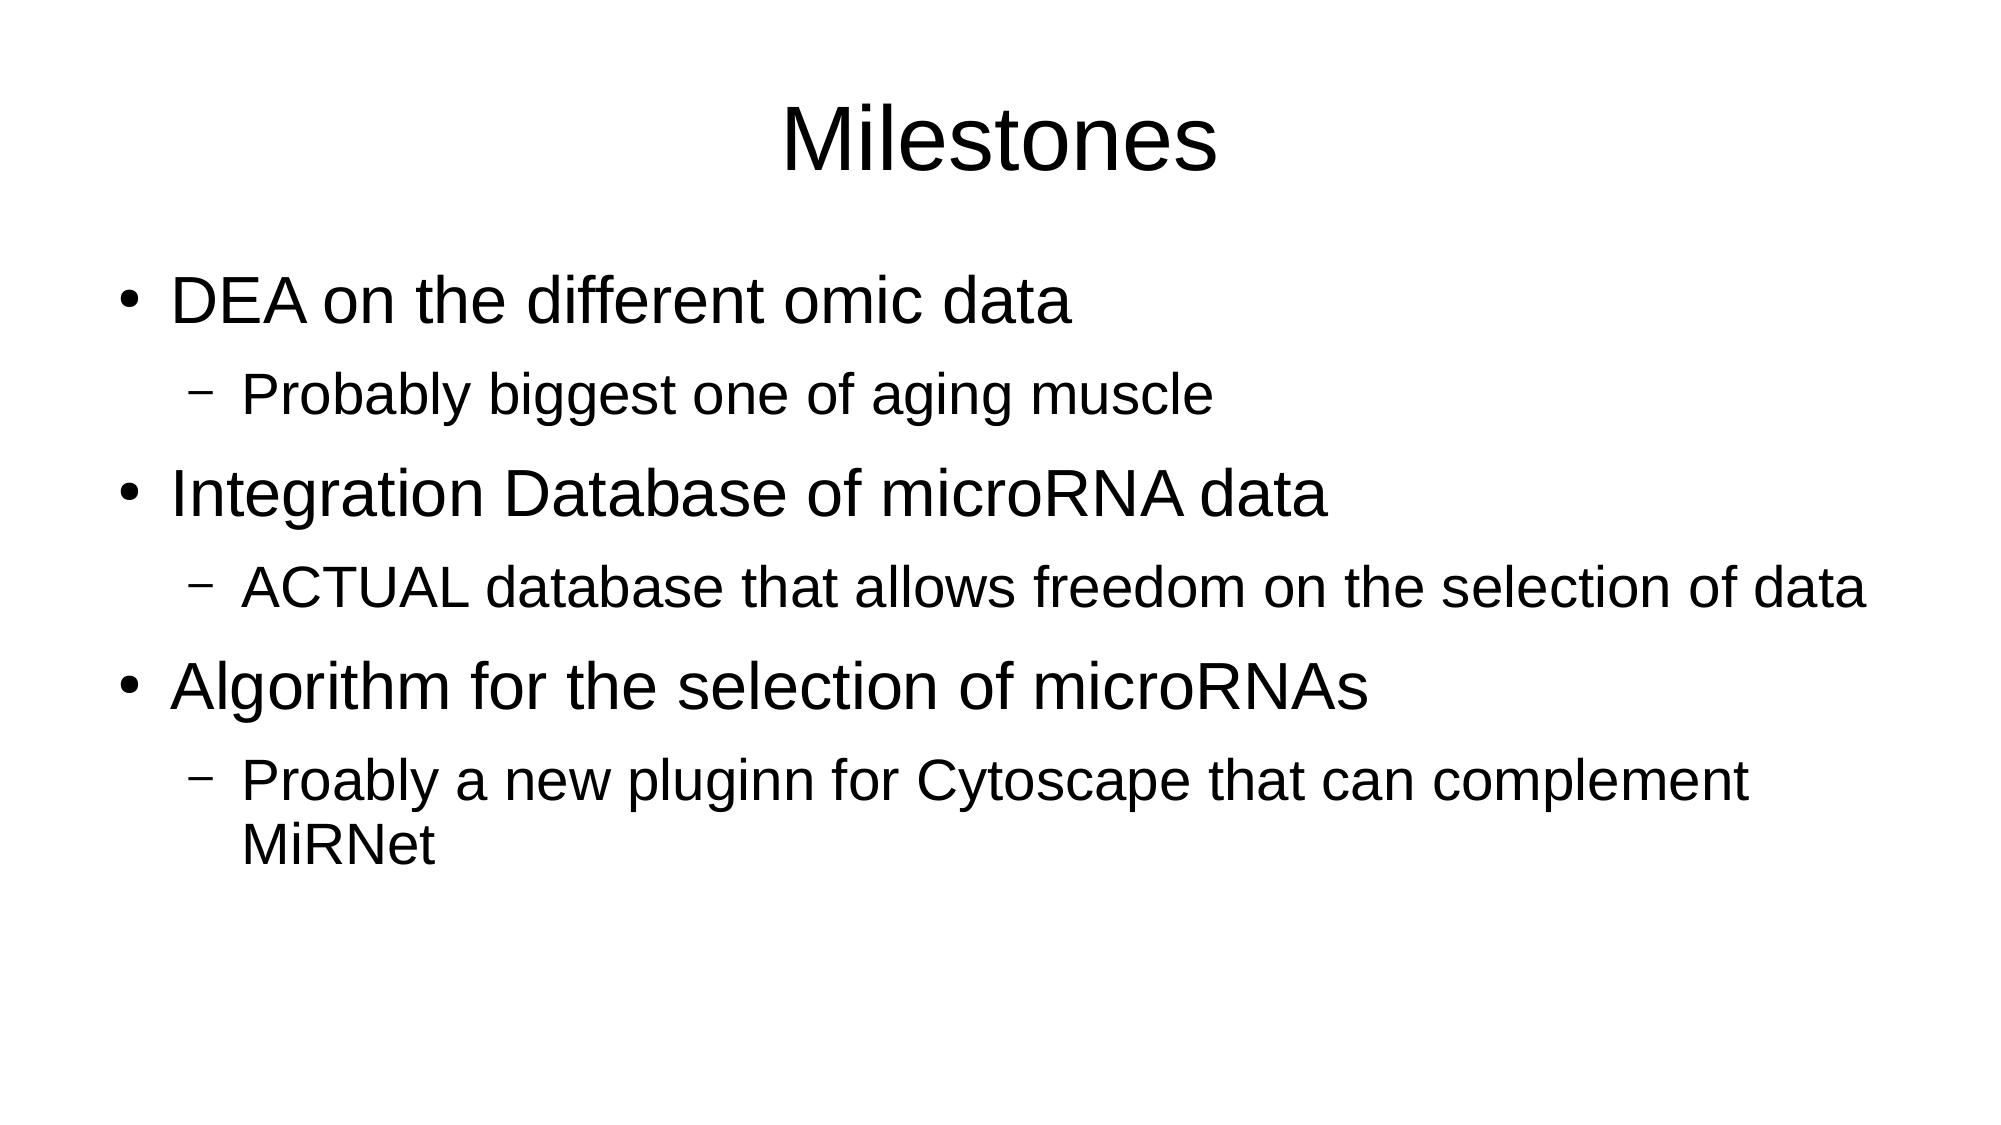

# Milestones
DEA on the different omic data
Probably biggest one of aging muscle
Integration Database of microRNA data
ACTUAL database that allows freedom on the selection of data
Algorithm for the selection of microRNAs
Proably a new pluginn for Cytoscape that can complement MiRNet